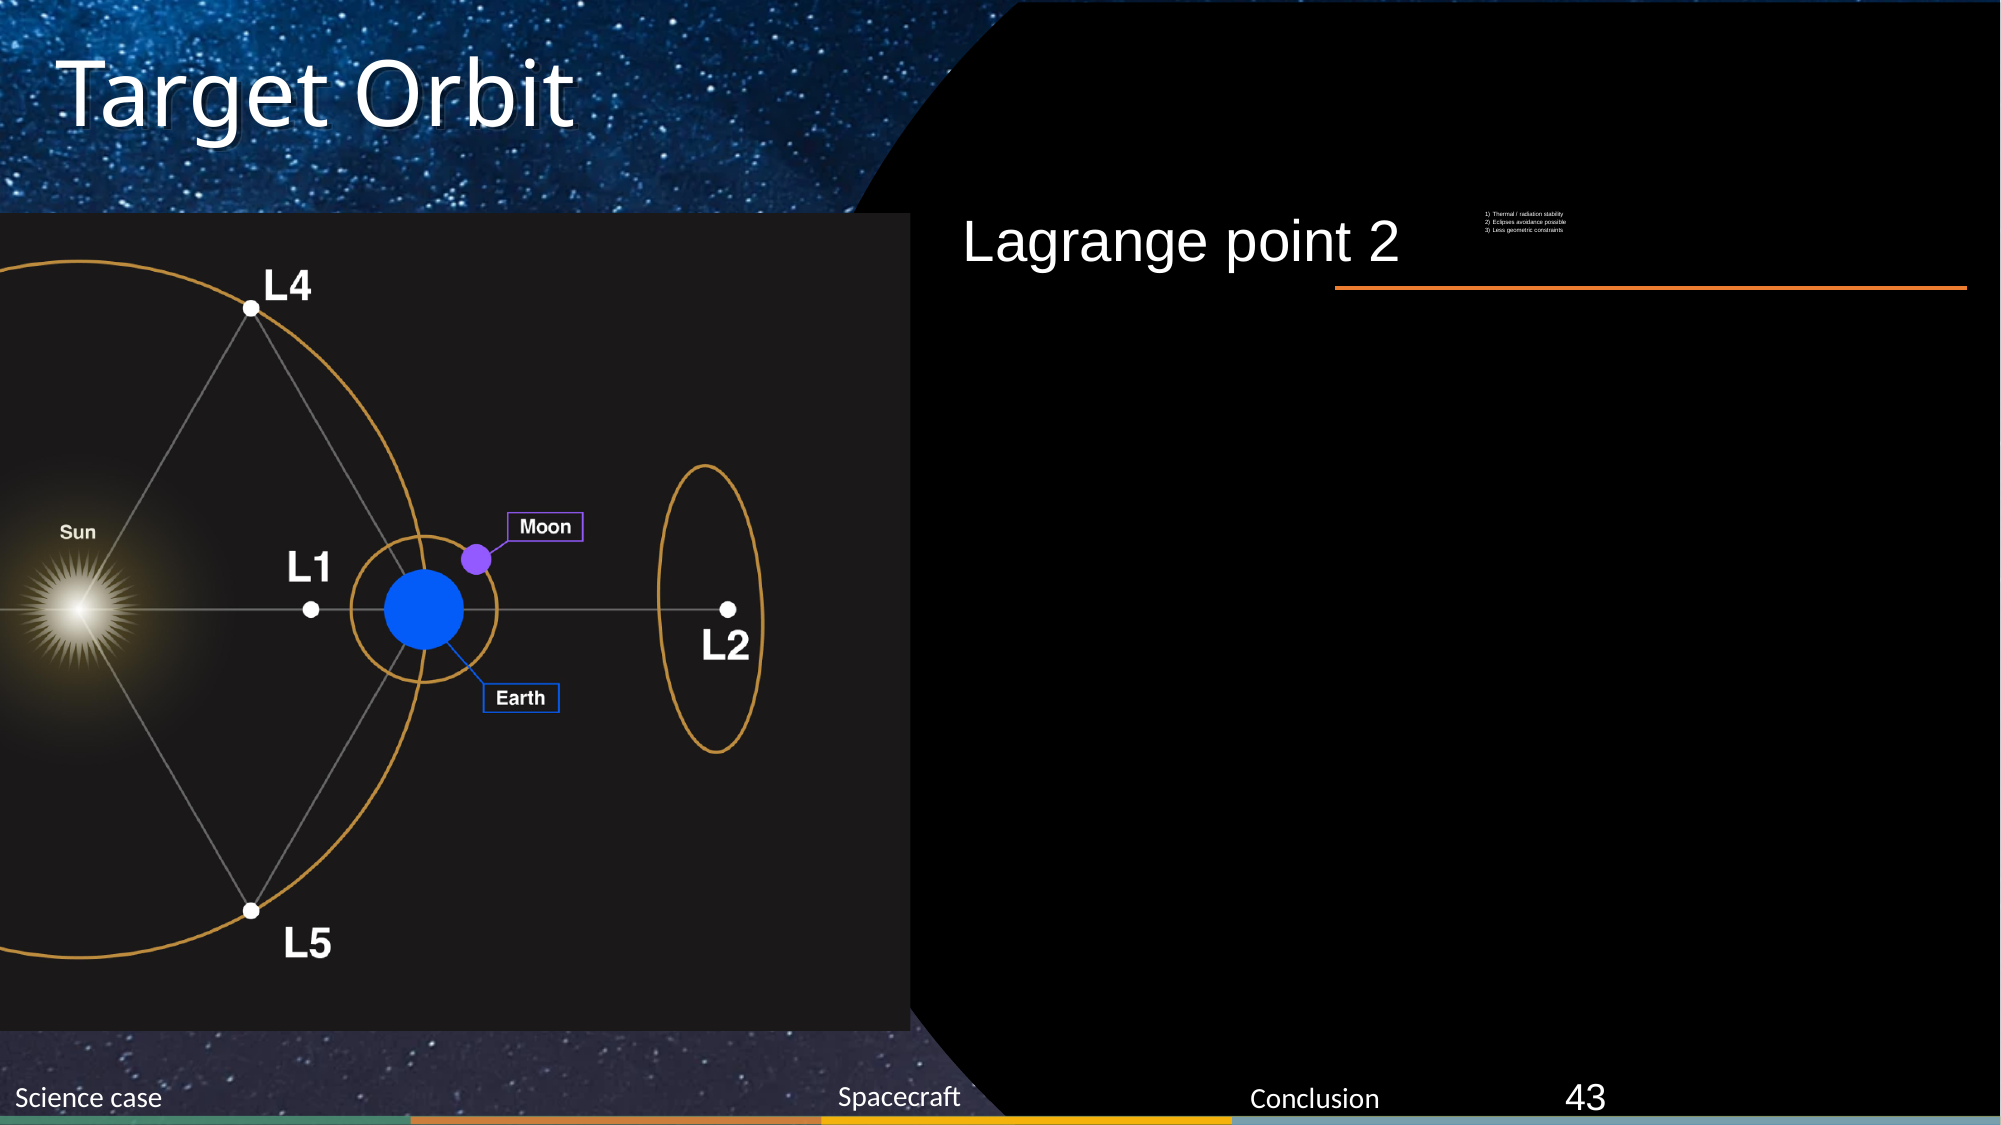

# Target Orbit
Lagrange point 2
Thermal / radiation stability
Eclipses avoidance possible
Less geometric constraints
38